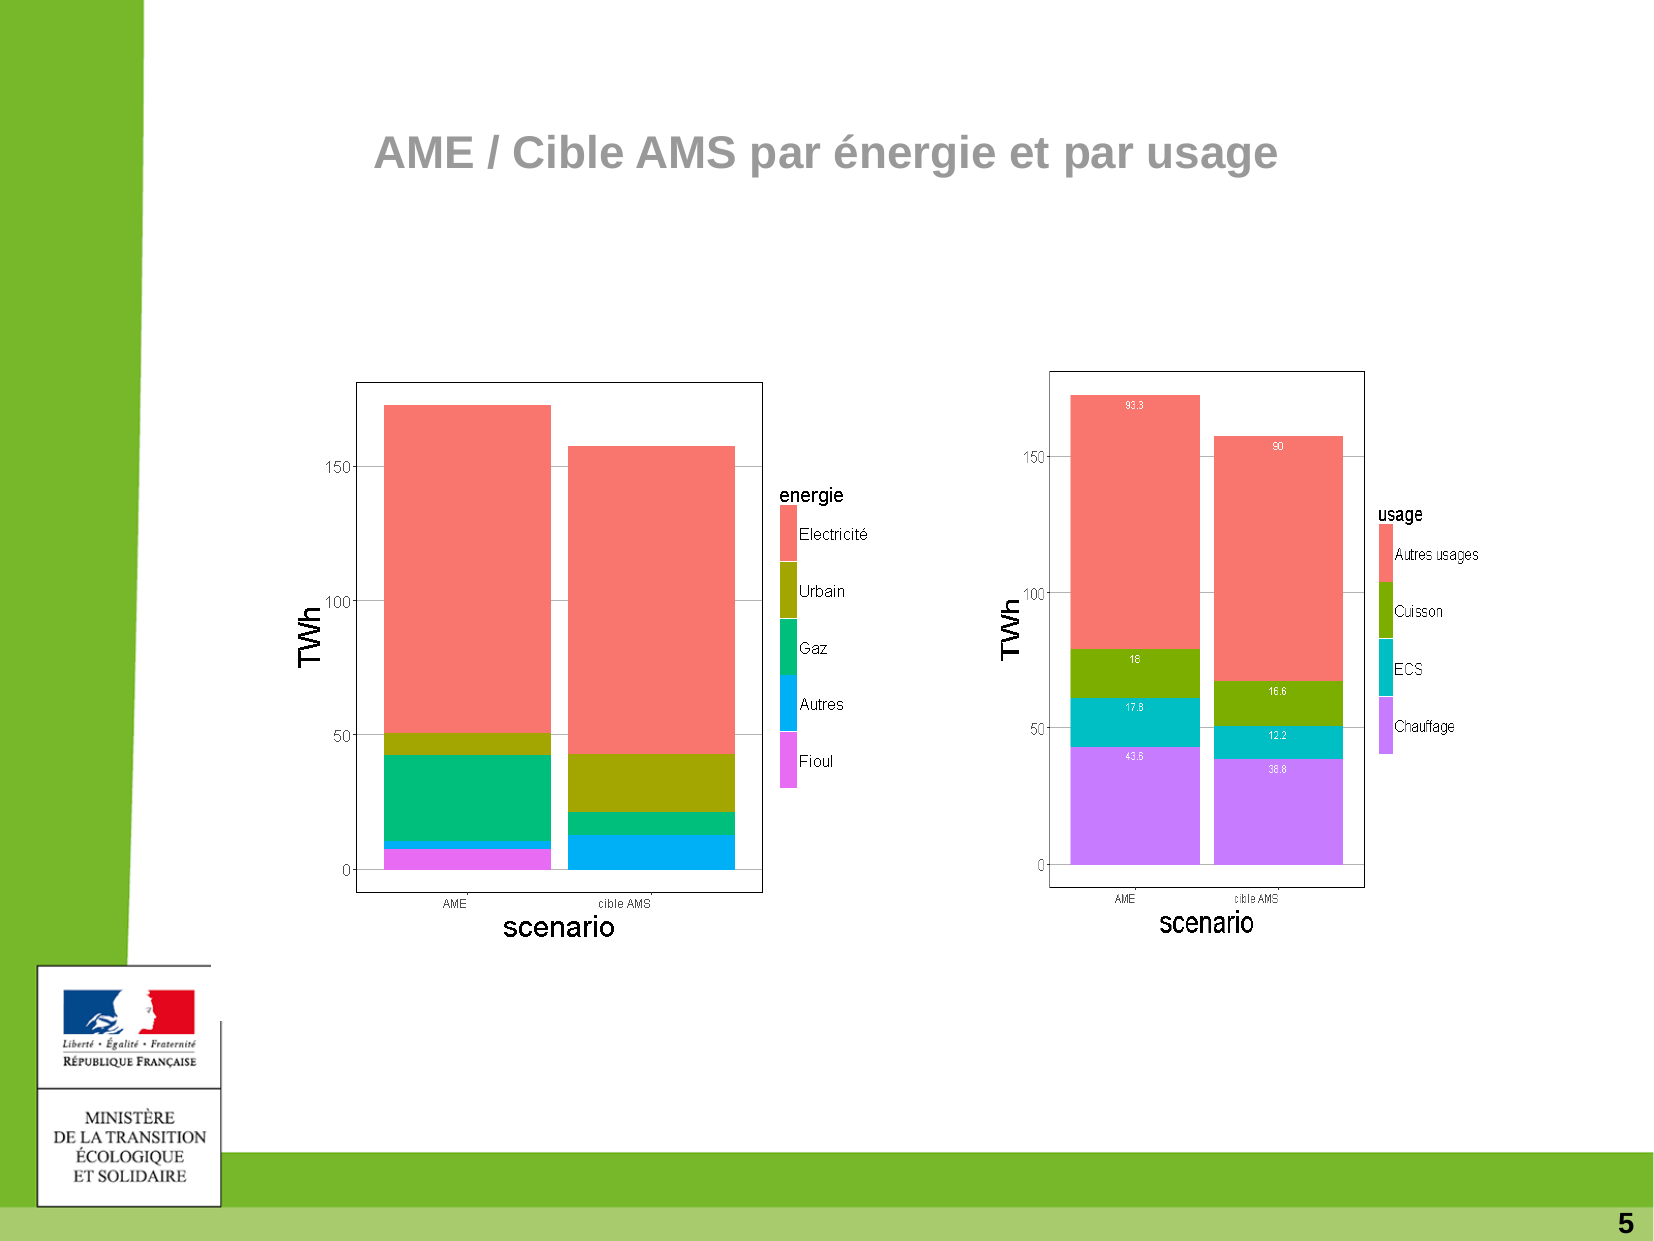

# AME / Cible AMS par énergie et par usage